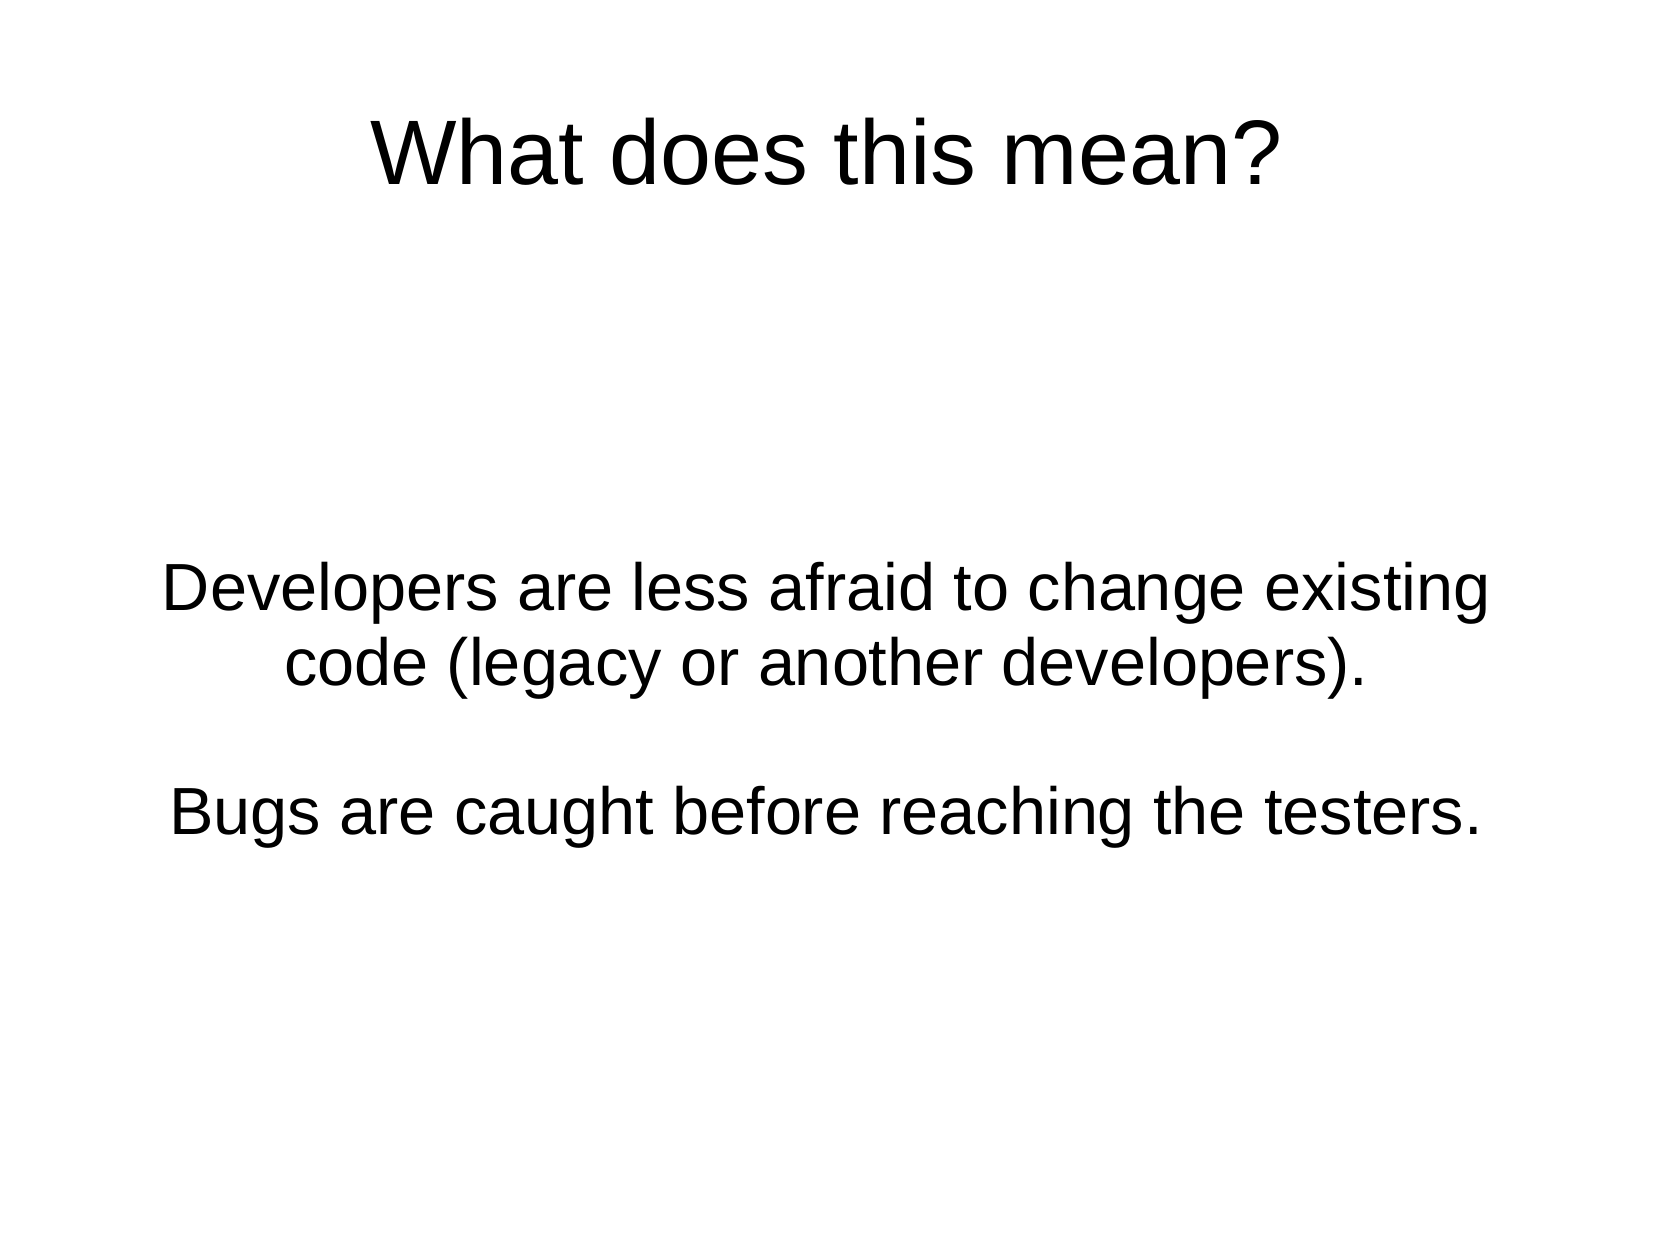

# What does this mean?
Developers are less afraid to change existing code (legacy or another developers).
Bugs are caught before reaching the testers.